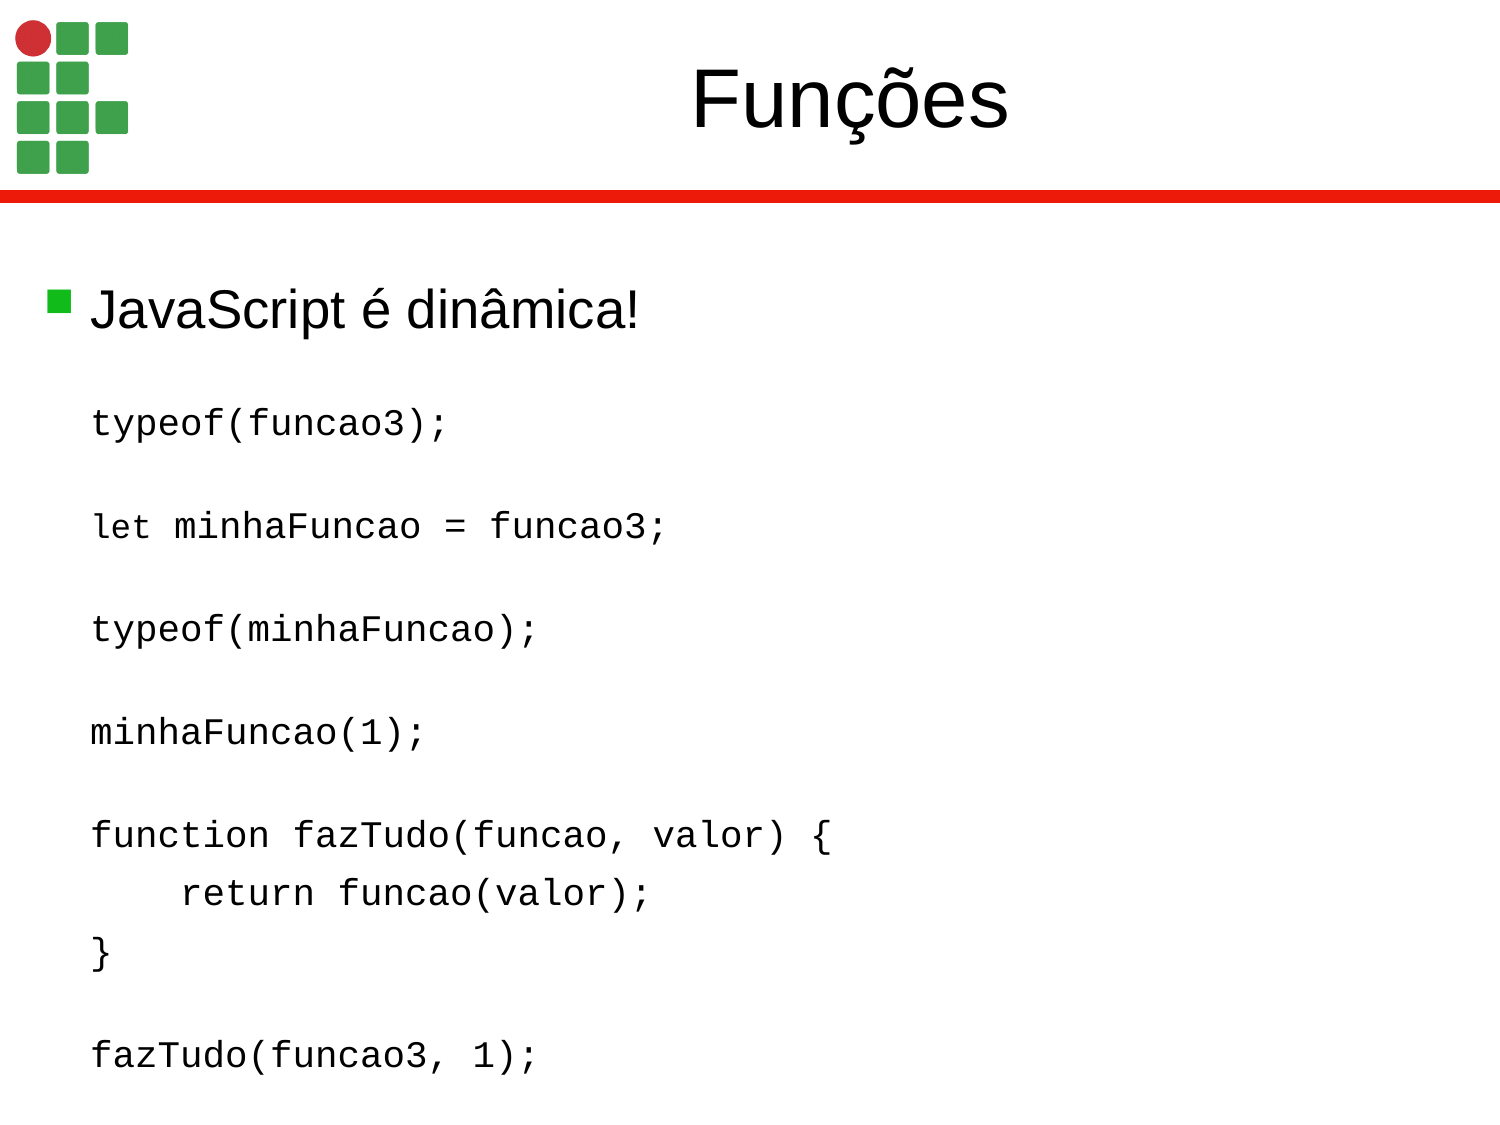

# Funções
JavaScript é dinâmica!
typeof(funcao3);
let minhaFuncao = funcao3;
typeof(minhaFuncao);
minhaFuncao(1);
function fazTudo(funcao, valor) {
 return funcao(valor);
}
fazTudo(funcao3, 1);